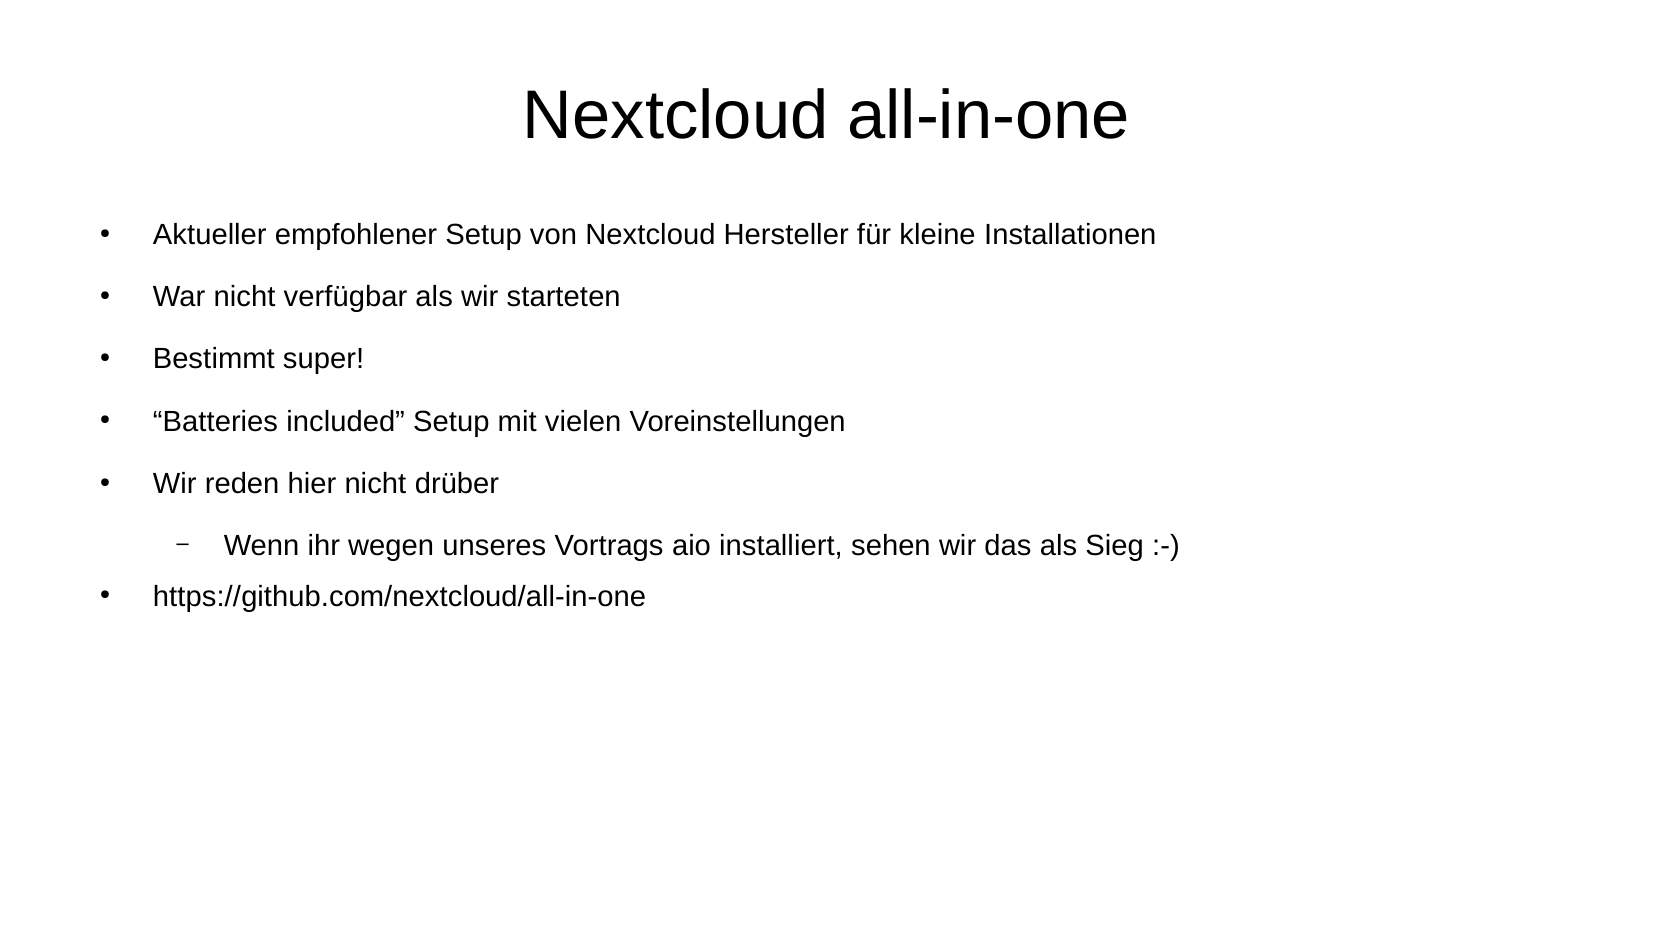

Nextcloud all-in-one
# Aktueller empfohlener Setup von Nextcloud Hersteller für kleine Installationen
War nicht verfügbar als wir starteten
Bestimmt super!
“Batteries included” Setup mit vielen Voreinstellungen
Wir reden hier nicht drüber
Wenn ihr wegen unseres Vortrags aio installiert, sehen wir das als Sieg :-)
https://github.com/nextcloud/all-in-one